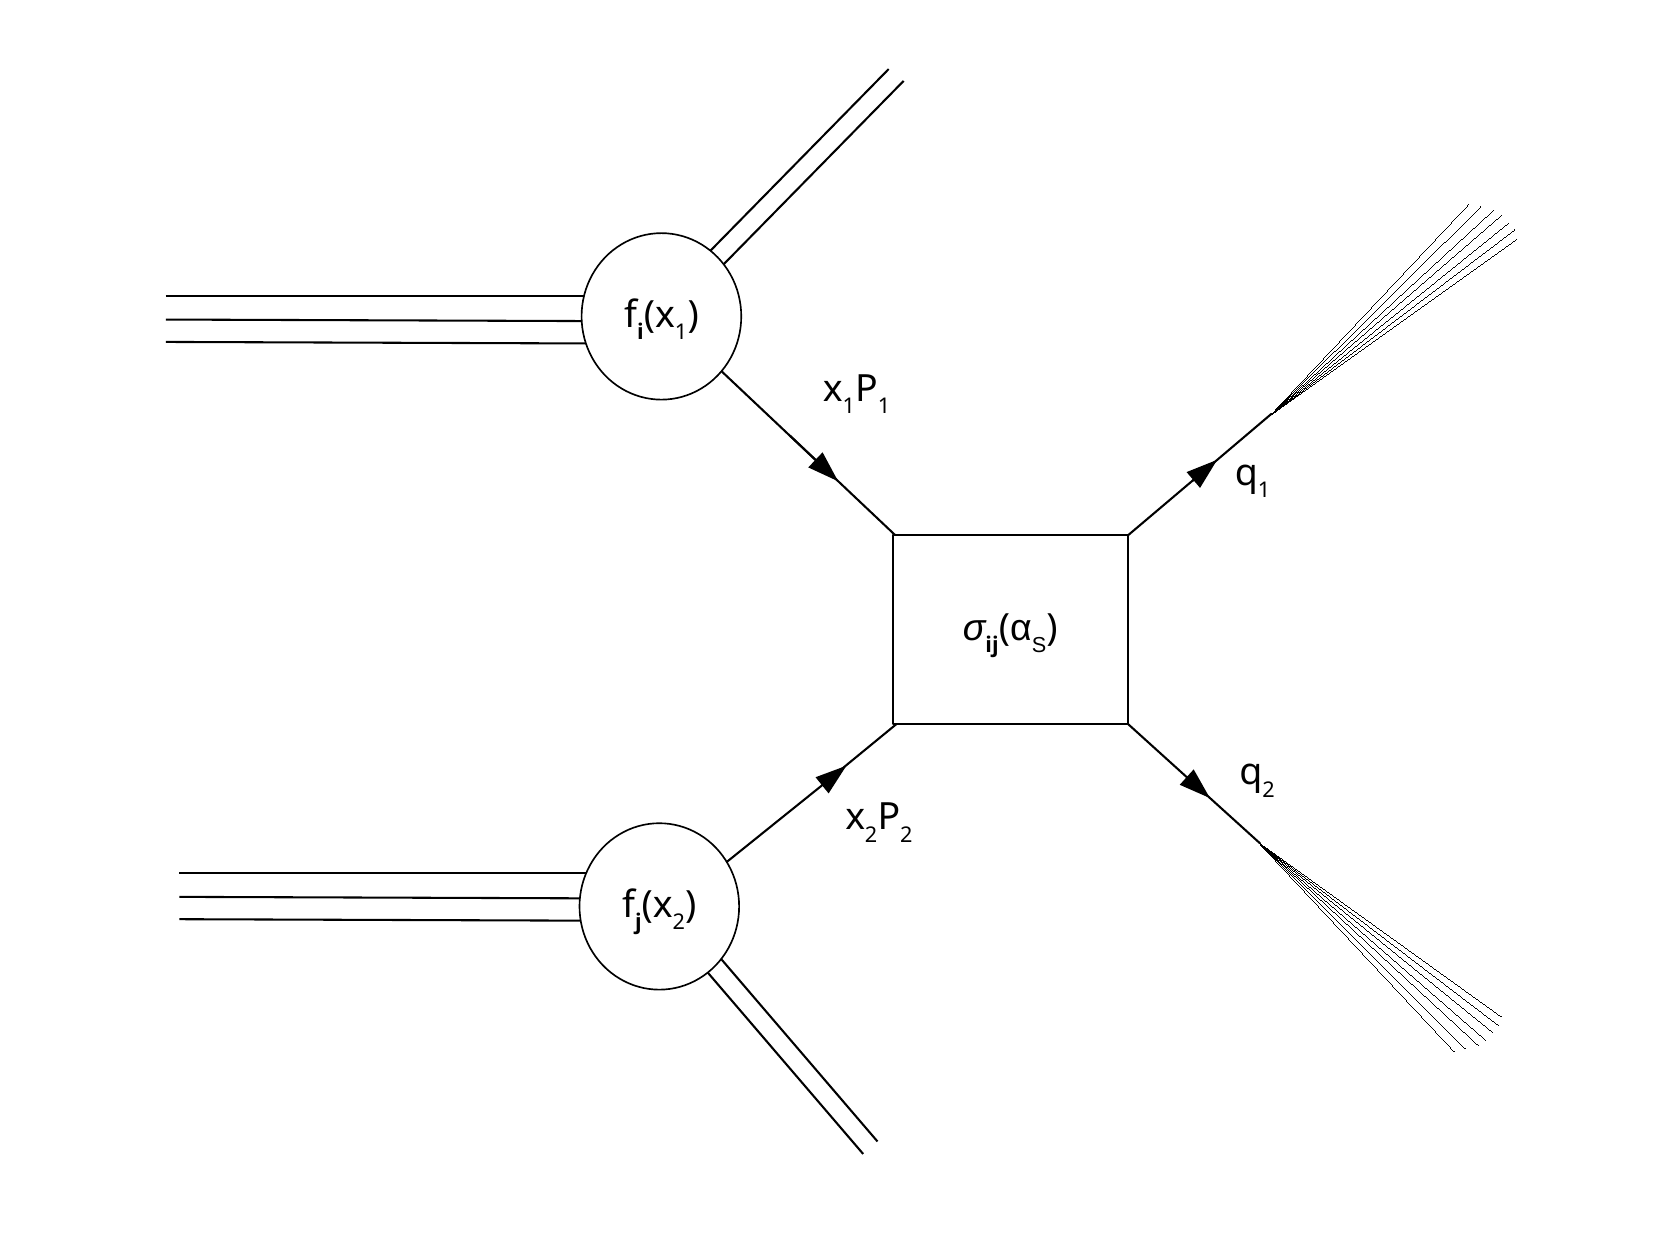

fi(x1)
x1P1
q1
σij(αS)
q2
x2P2
fj(x2)